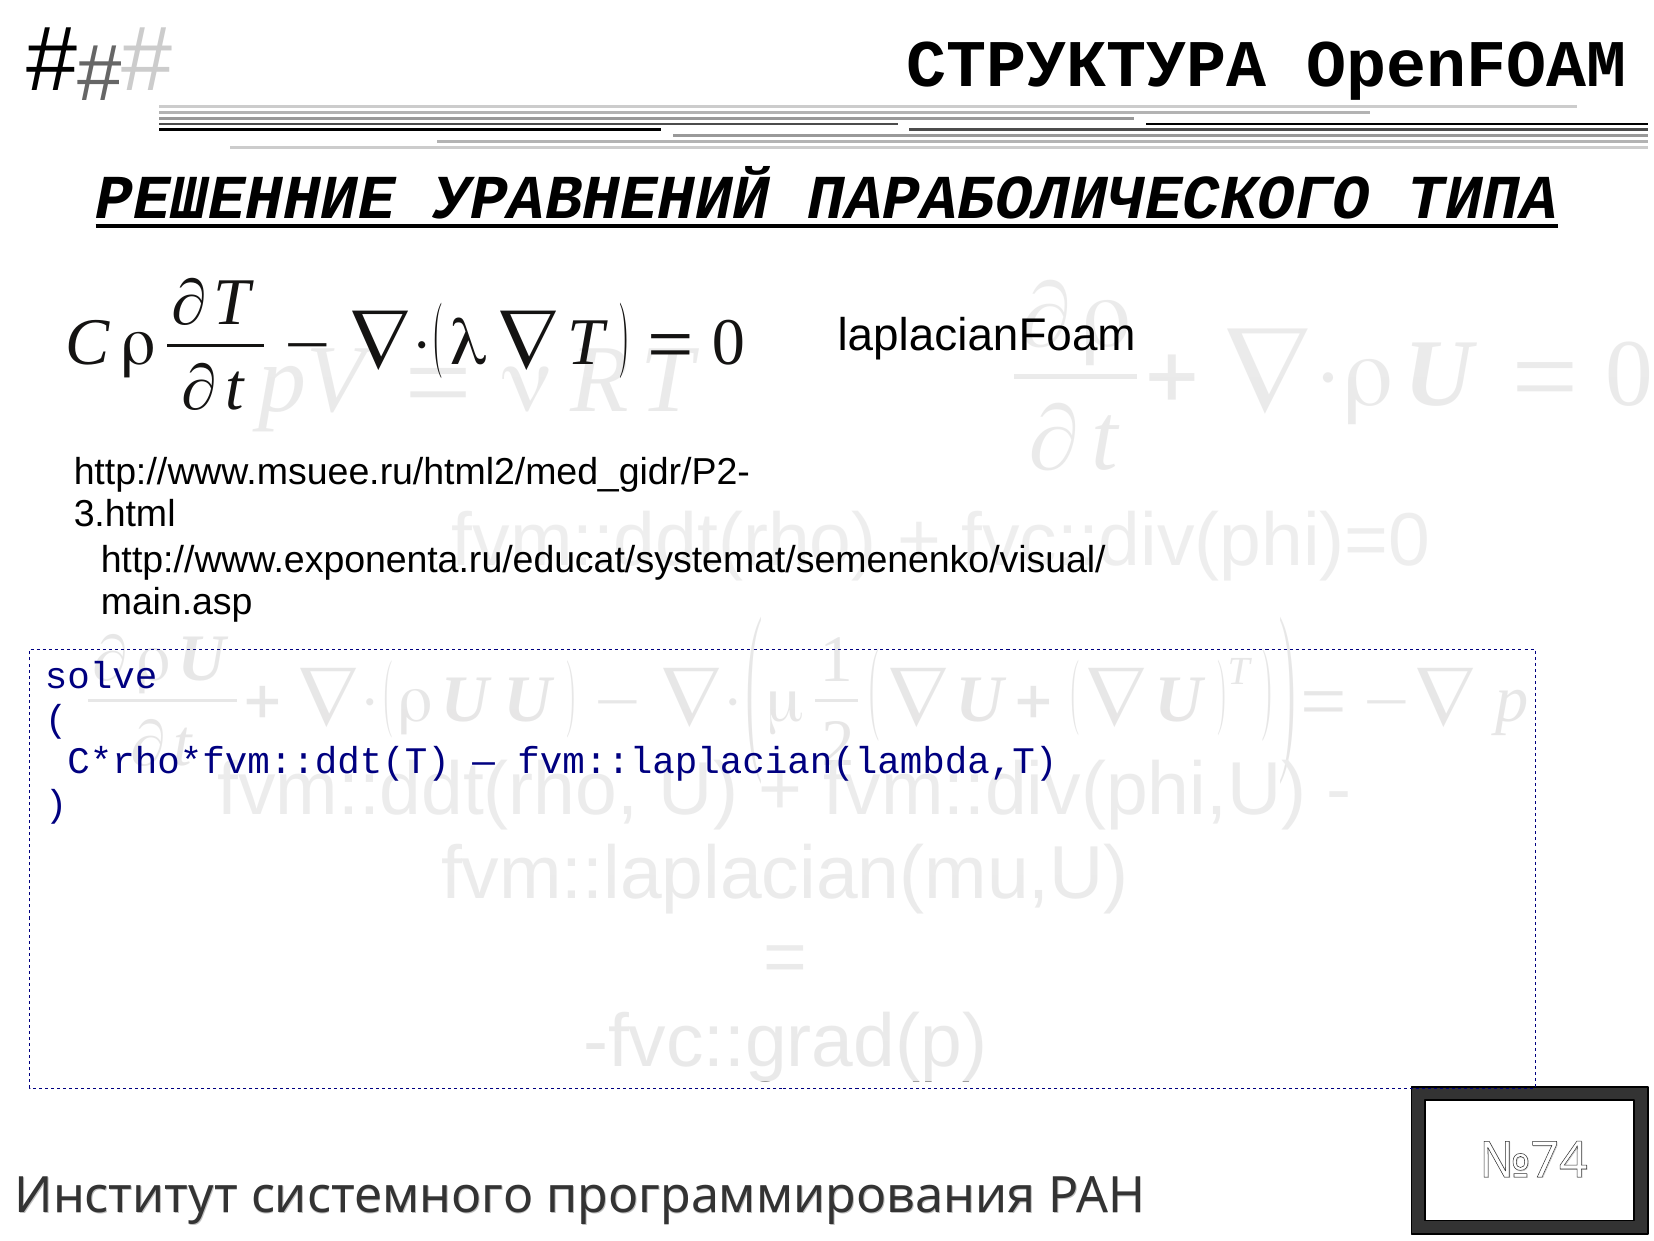

# РЕШЕННИЕ УРАВНЕНИЙ ПАРАБОЛИЧЕСКОГО ТИПА
laplacianFoam
http://www.msuee.ru/html2/med_gidr/P2-3.html
http://www.exponenta.ru/educat/systemat/semenenko/visual/main.asp
solve
(
 C*rho*fvm::ddt(T) — fvm::laplacian(lambda,T)
)